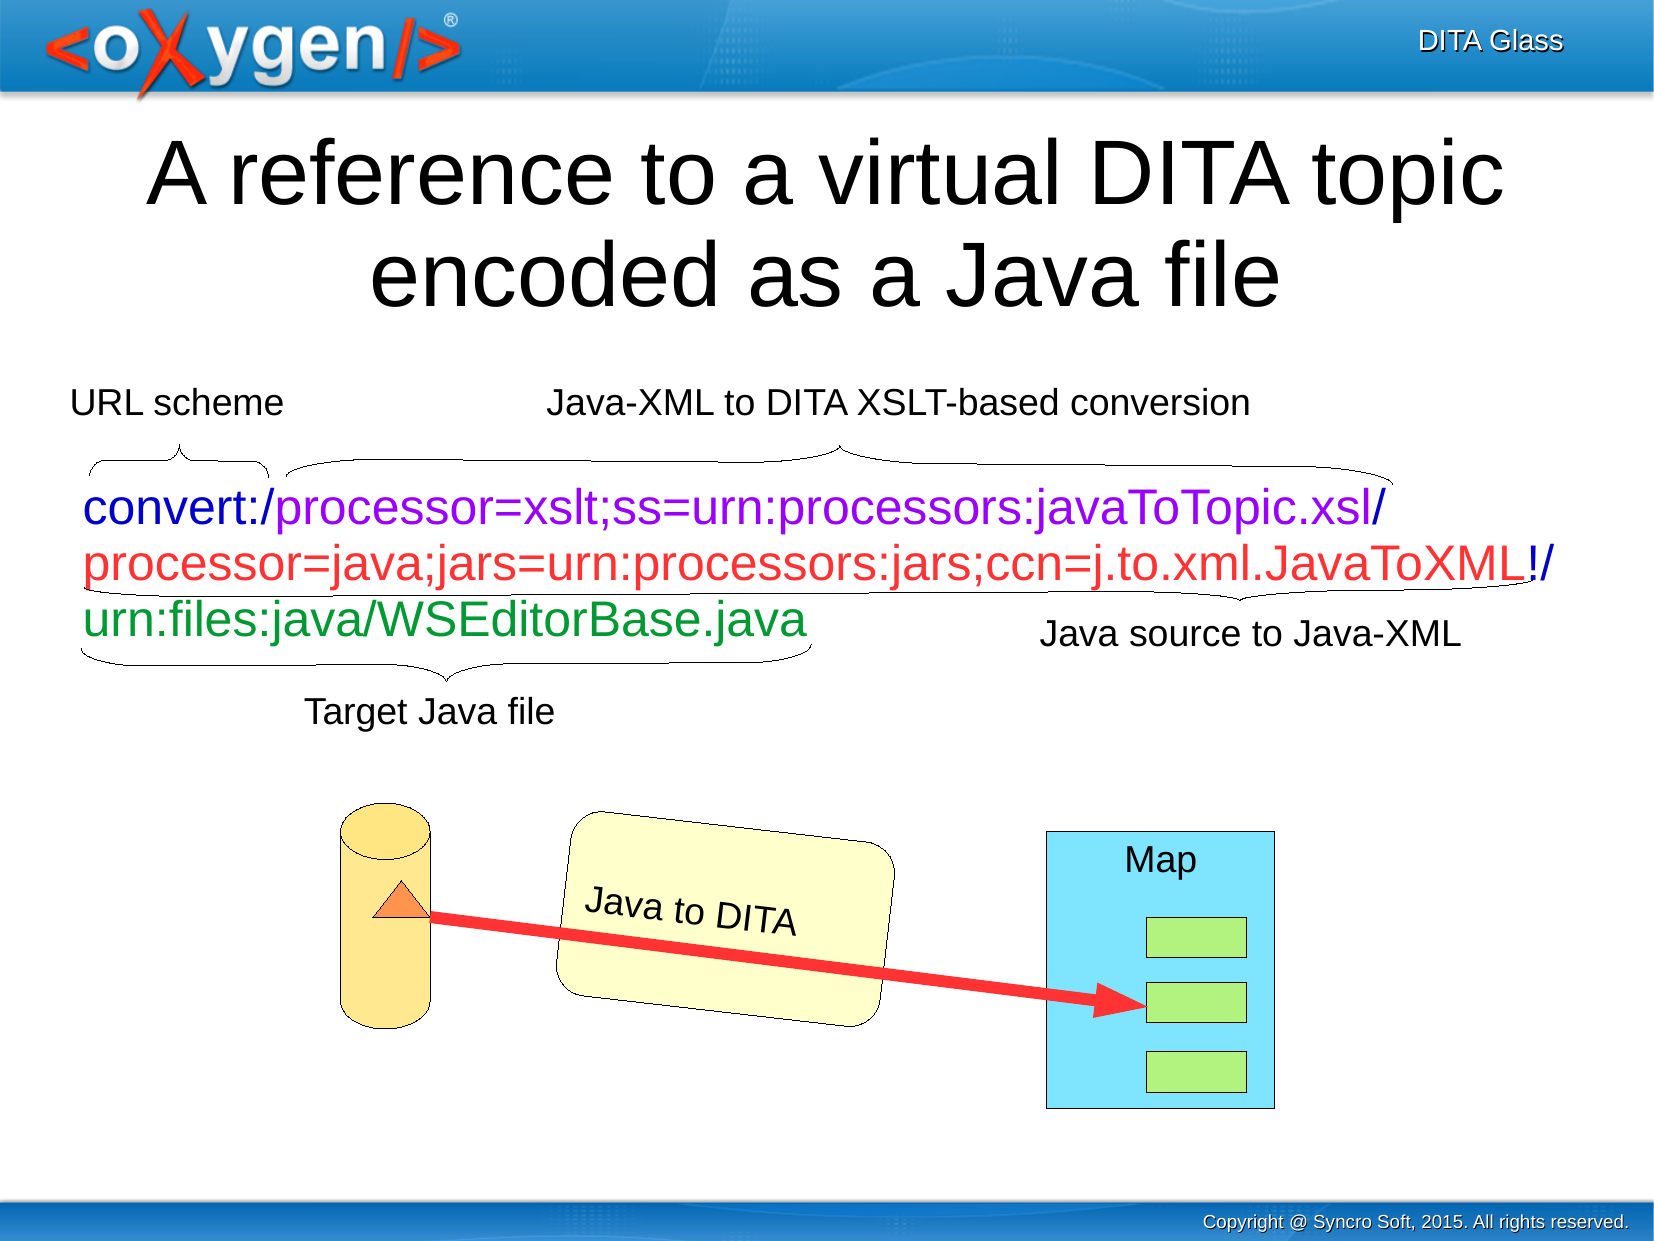

# A reference to a virtual DITA topic encoded as a Java file
convert:/processor=xslt;ss=urn:processors:javaToTopic.xsl/ processor=java;jars=urn:processors:jars;ccn=j.to.xml.JavaToXML!/urn:files:java/WSEditorBase.java
URL scheme
Java-XML to DITA XSLT-based conversion
Java source to Java-XML
Target Java file
Map
Java to DITA